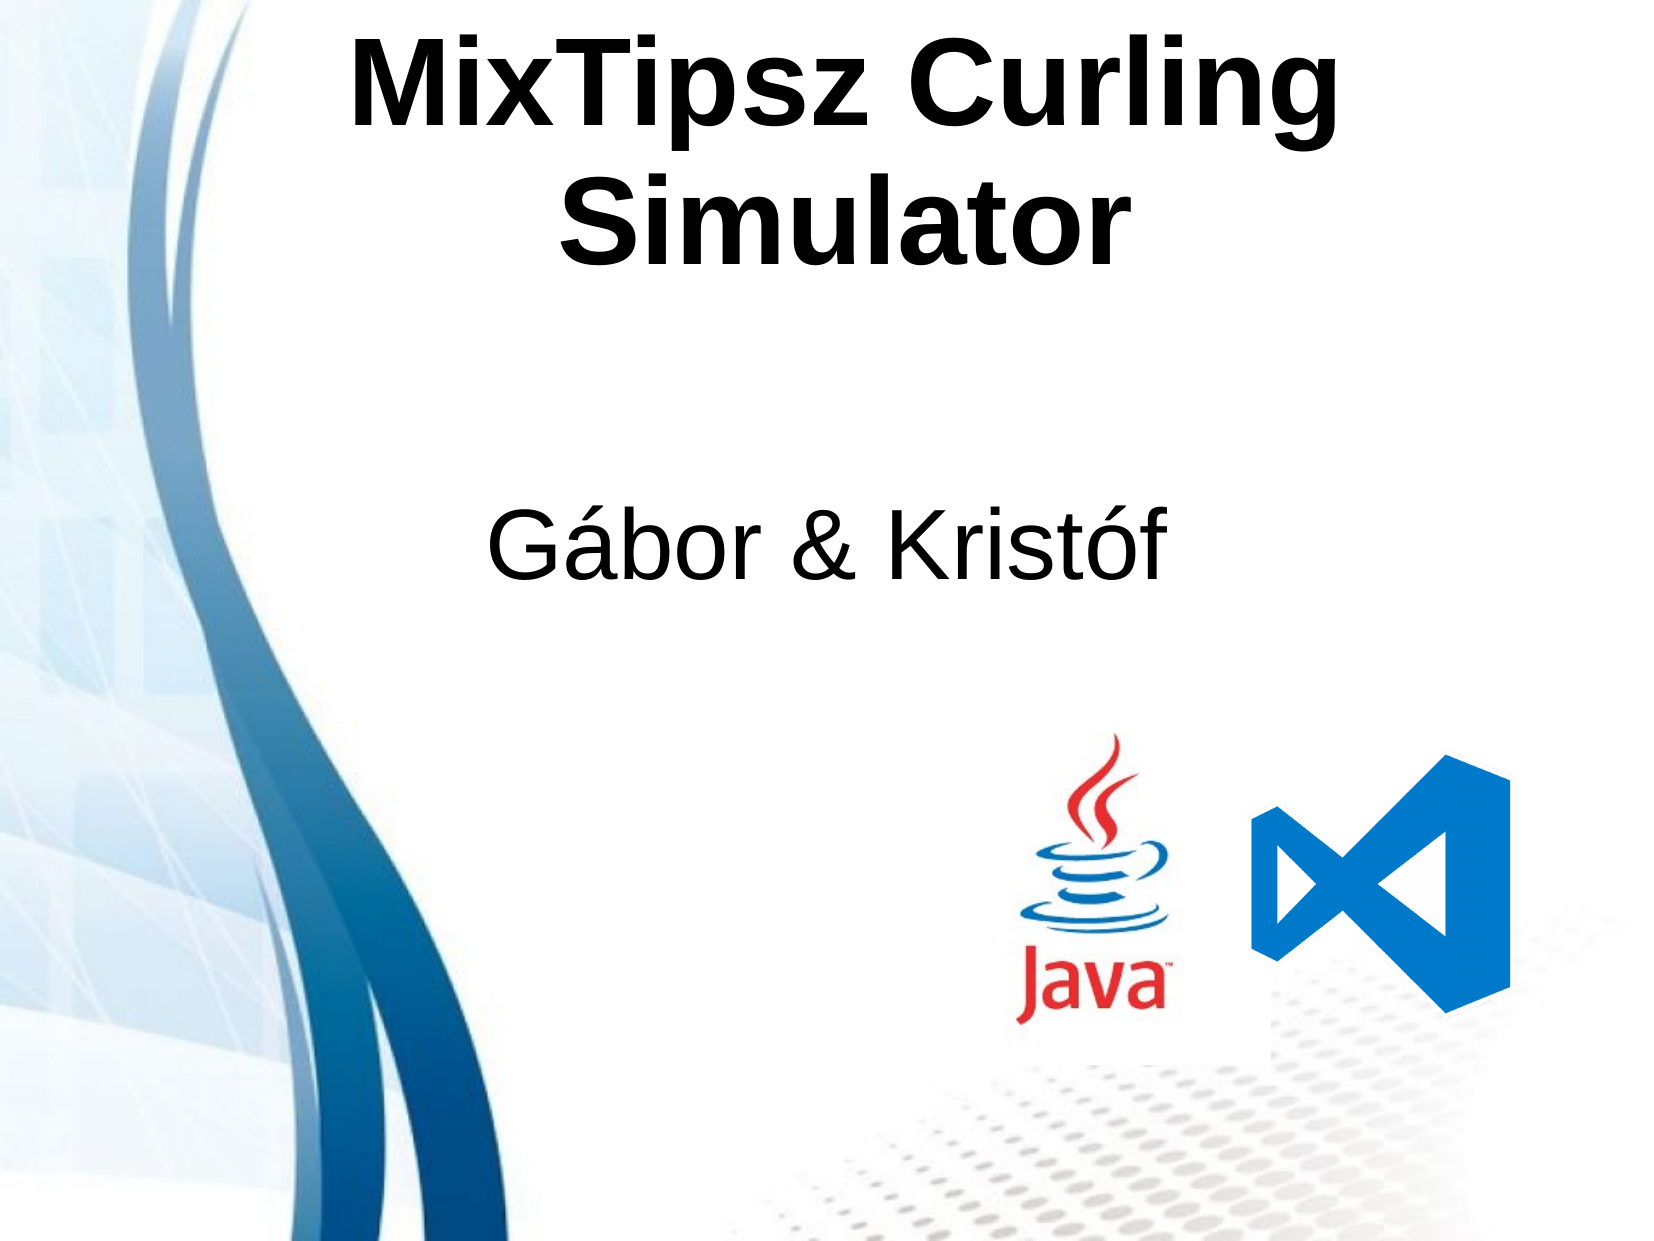

# MixTipsz Curling Simulator
Gábor & Kristóf